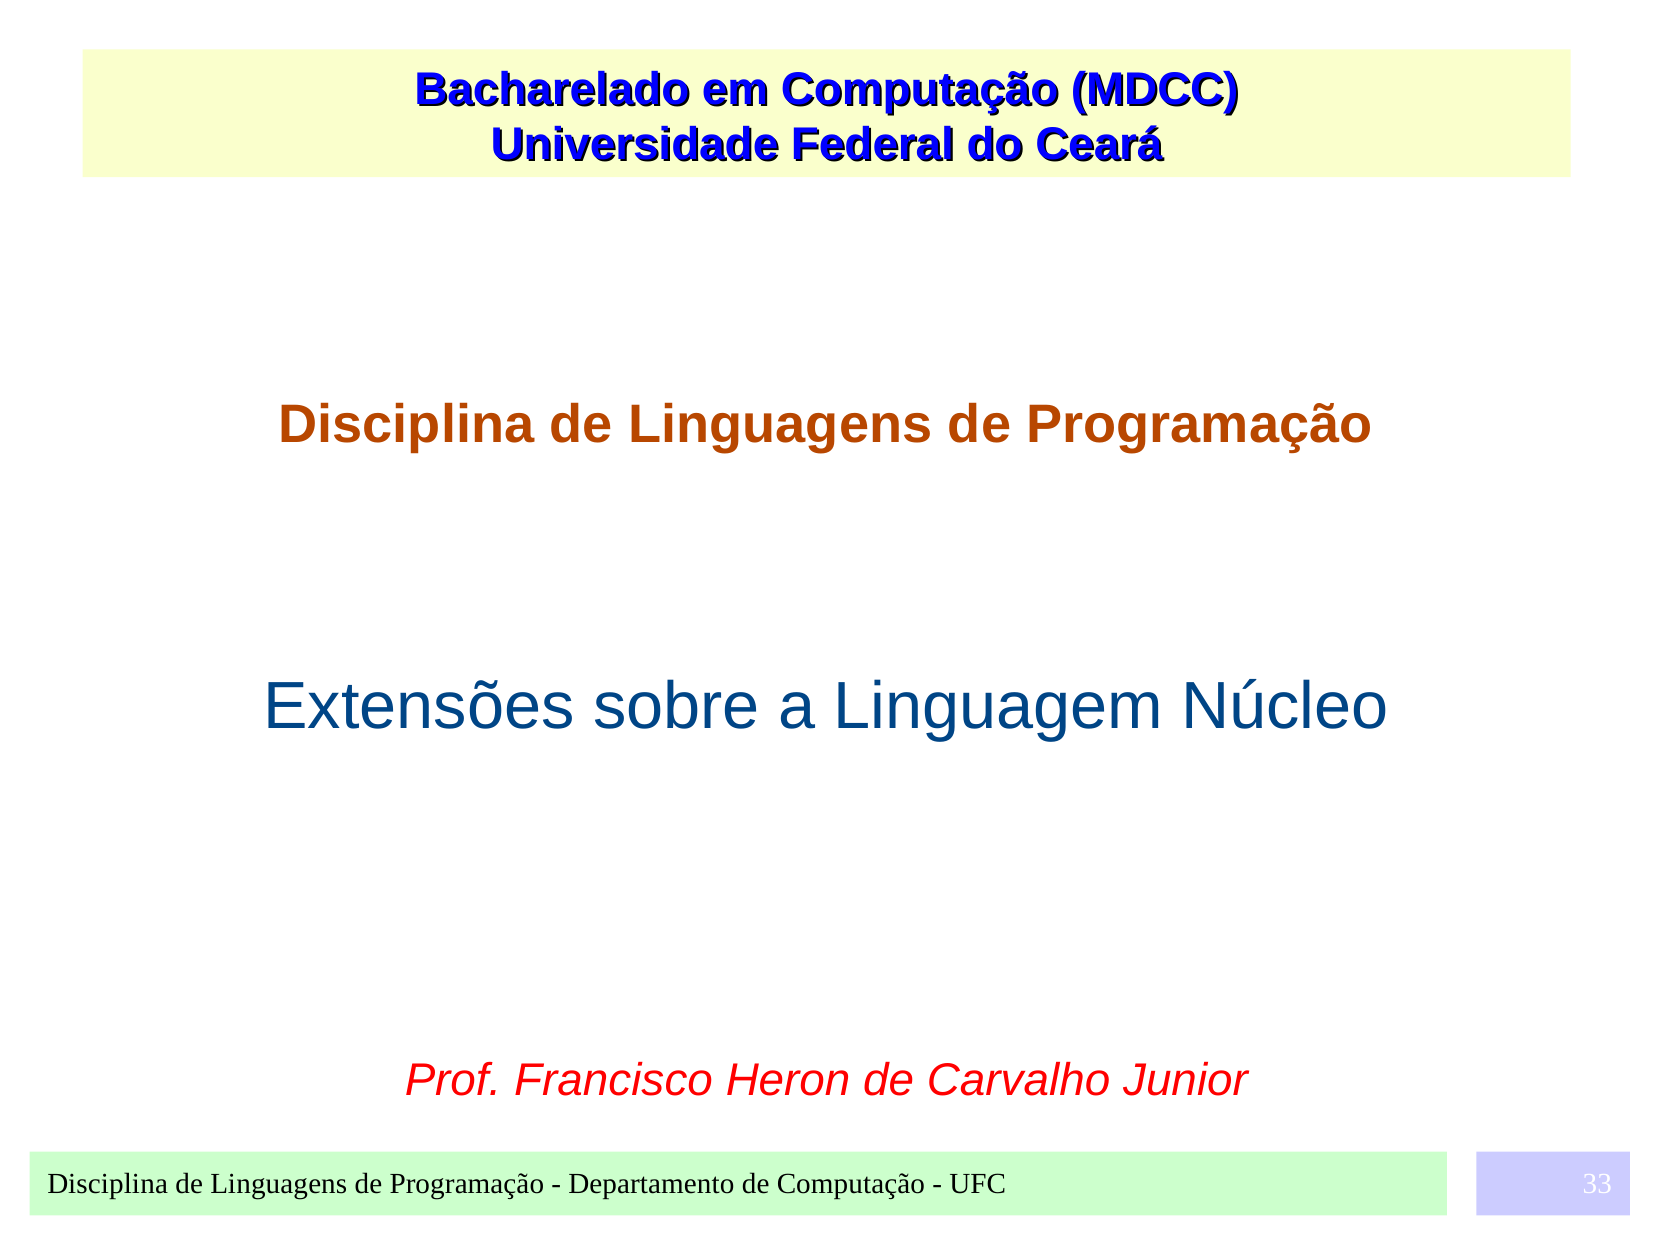

# Bacharelado em Computação (MDCC) Universidade Federal do Ceará
Disciplina de Linguagens de Programação
Extensões sobre a Linguagem Núcleo
Prof. Francisco Heron de Carvalho Junior
Disciplina de Linguagens de Programação - Departamento de Computação - UFC
33